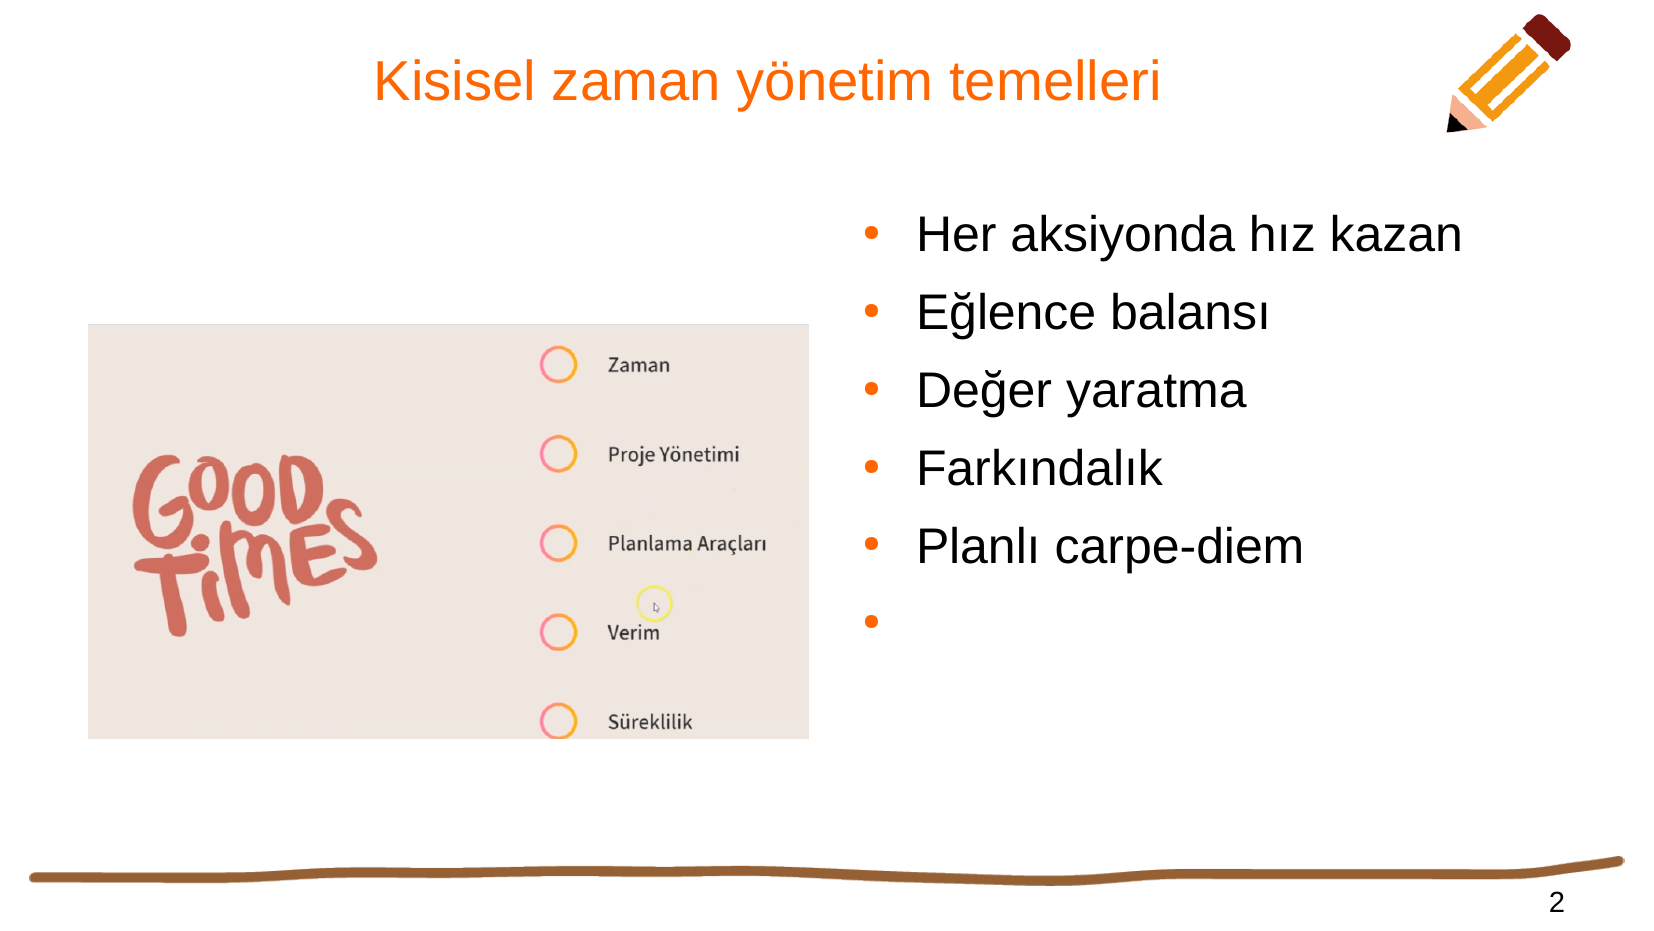

# Kisisel zaman yönetim temelleri
Her aksiyonda hız kazan
Eğlence balansı
Değer yaratma
Farkındalık
Planlı carpe-diem
2